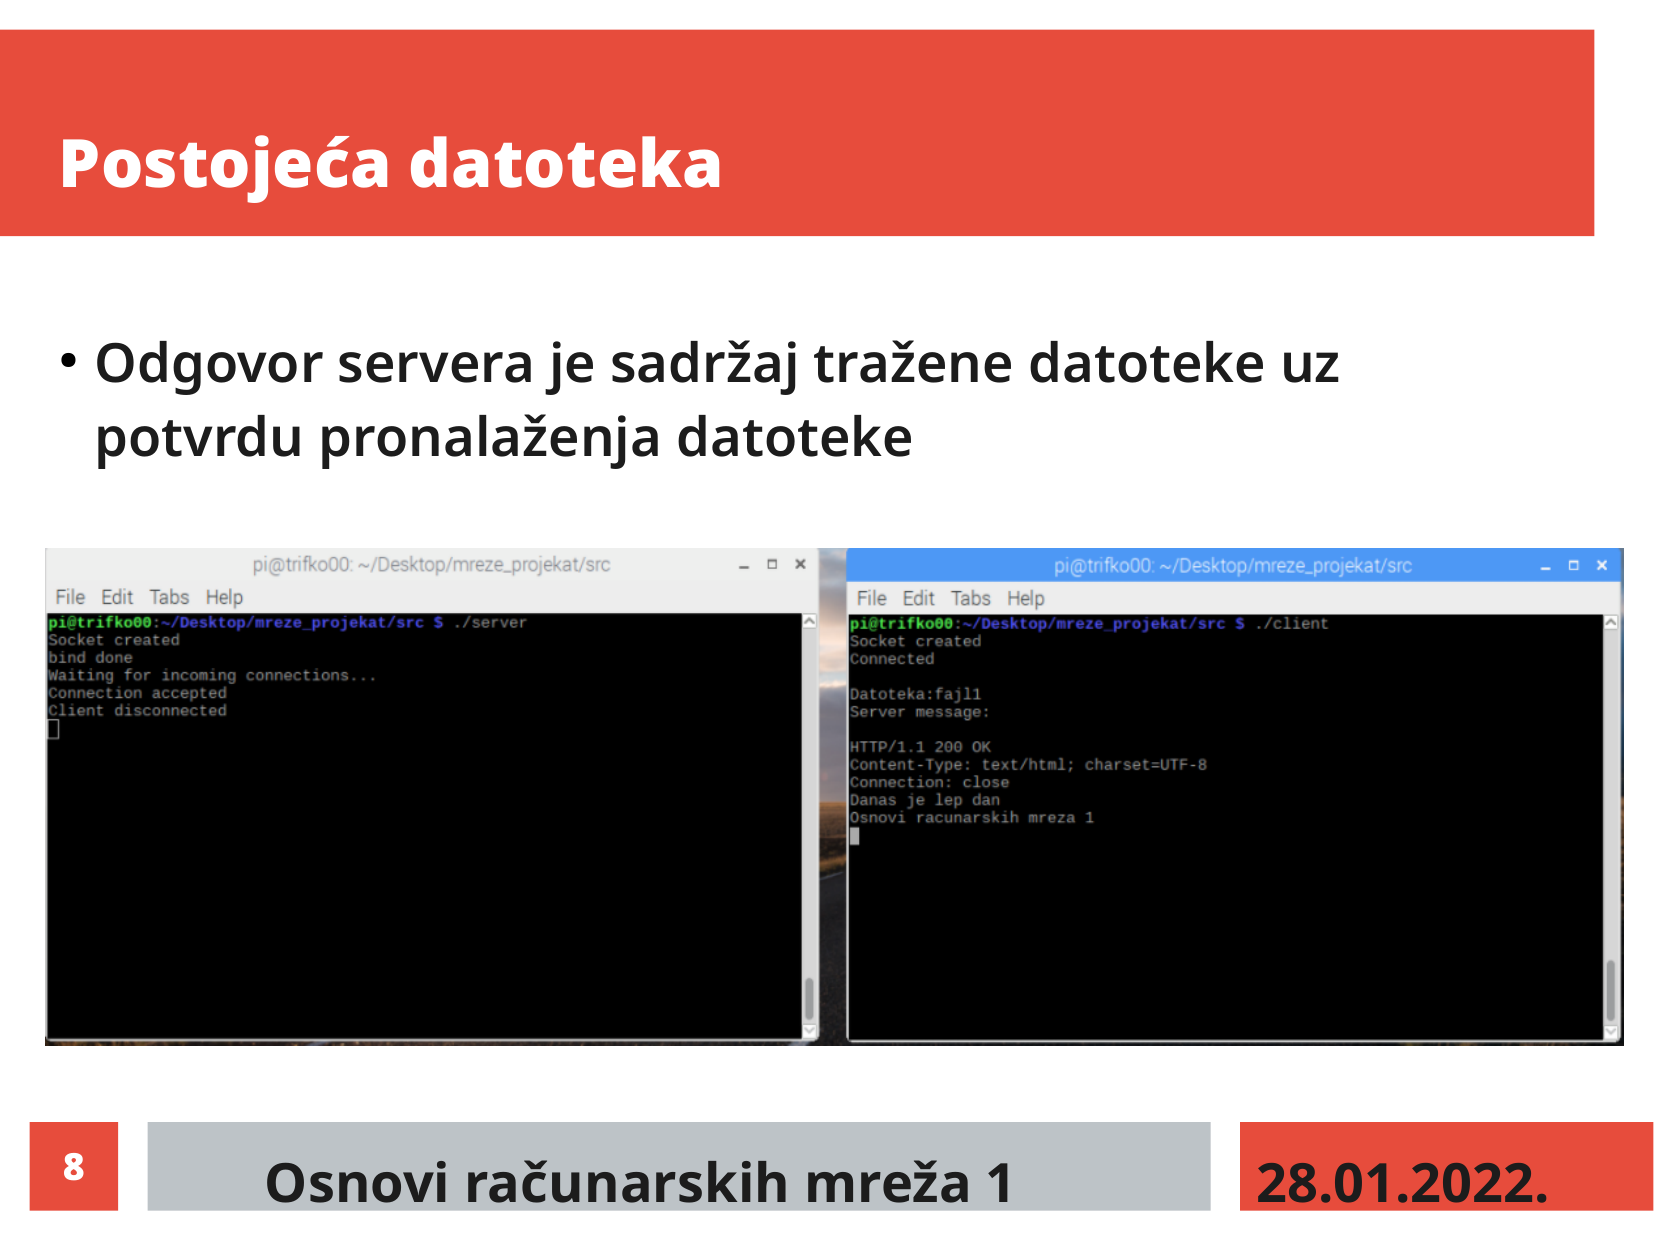

# Postojeća datoteka
Odgovor servera je sadržaj tražene datoteke uz potvrdu pronalaženja datoteke
8
Osnovi računarskih mreža 1
28.01.2022.